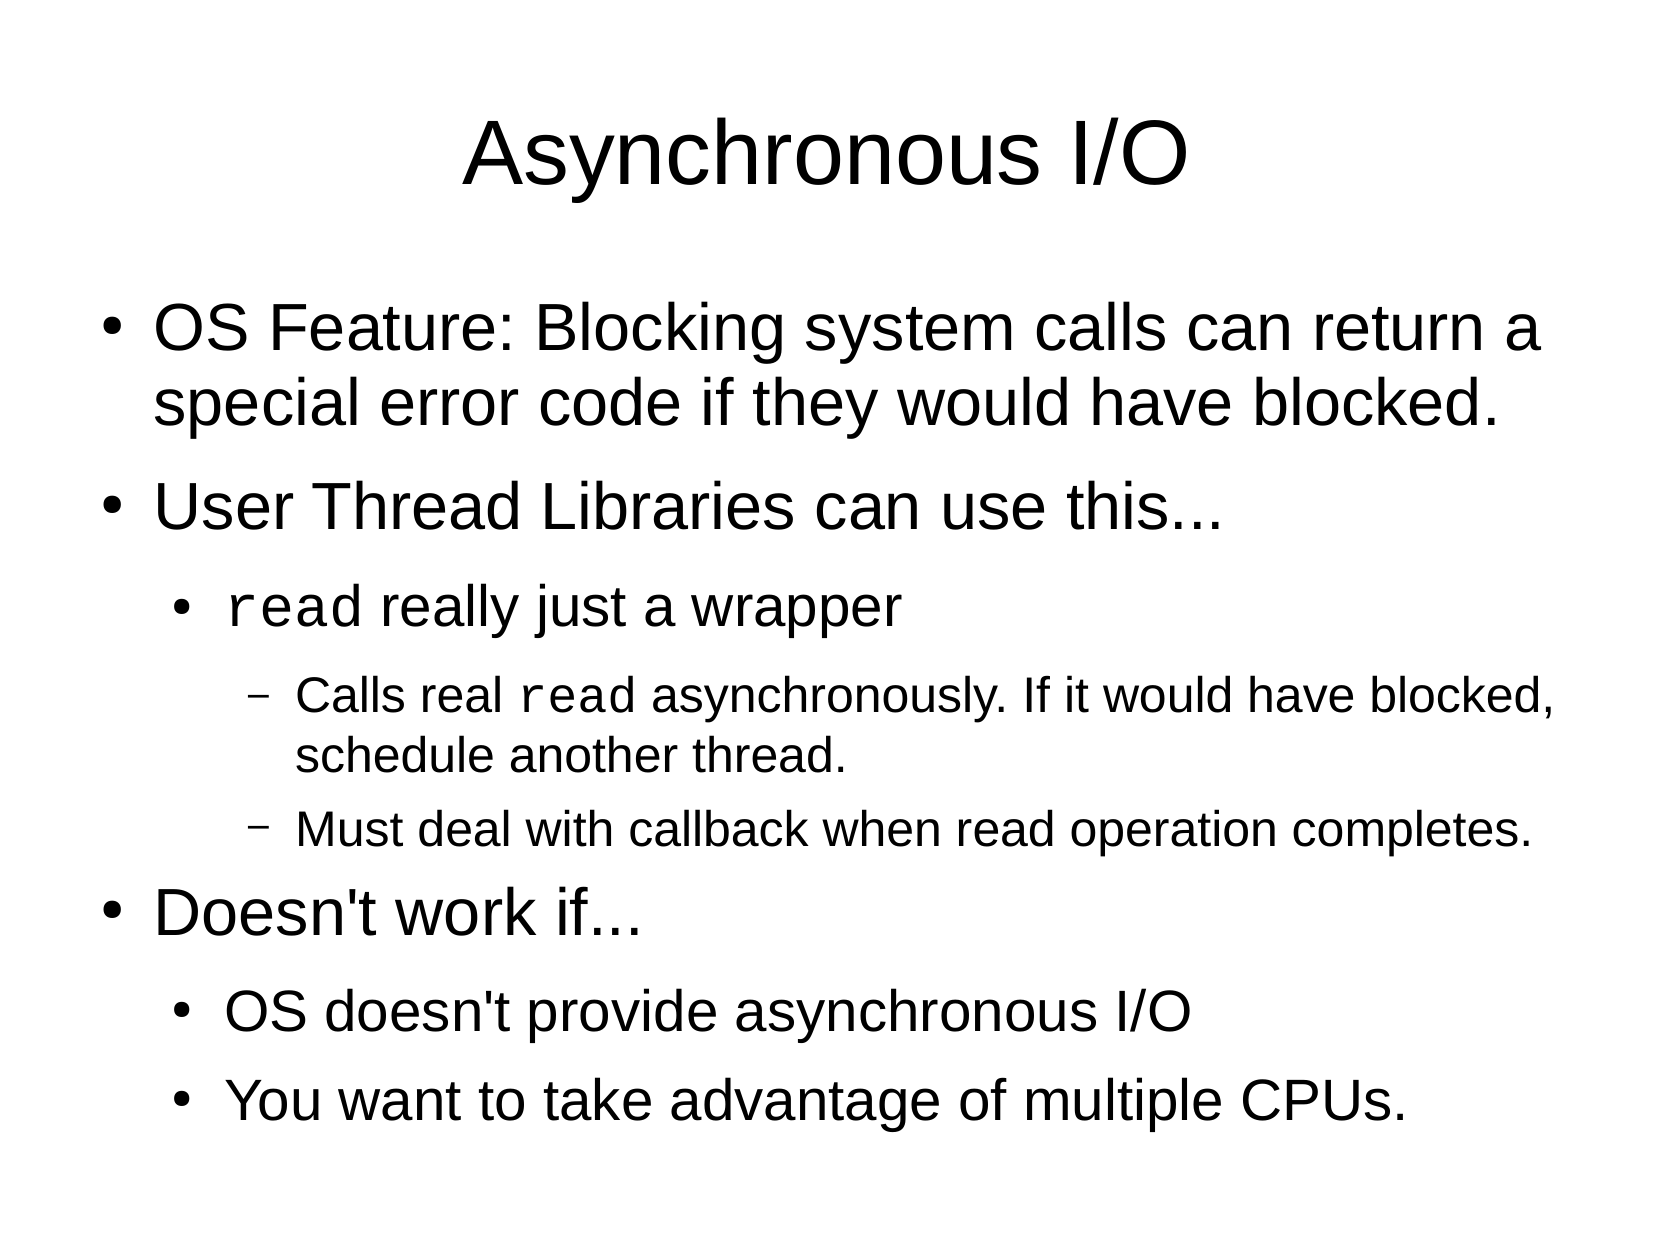

# Asynchronous I/O
OS Feature: Blocking system calls can return a special error code if they would have blocked.
User Thread Libraries can use this...
read really just a wrapper
Calls real read asynchronously. If it would have blocked, schedule another thread.
Must deal with callback when read operation completes.
Doesn't work if...
OS doesn't provide asynchronous I/O
You want to take advantage of multiple CPUs.